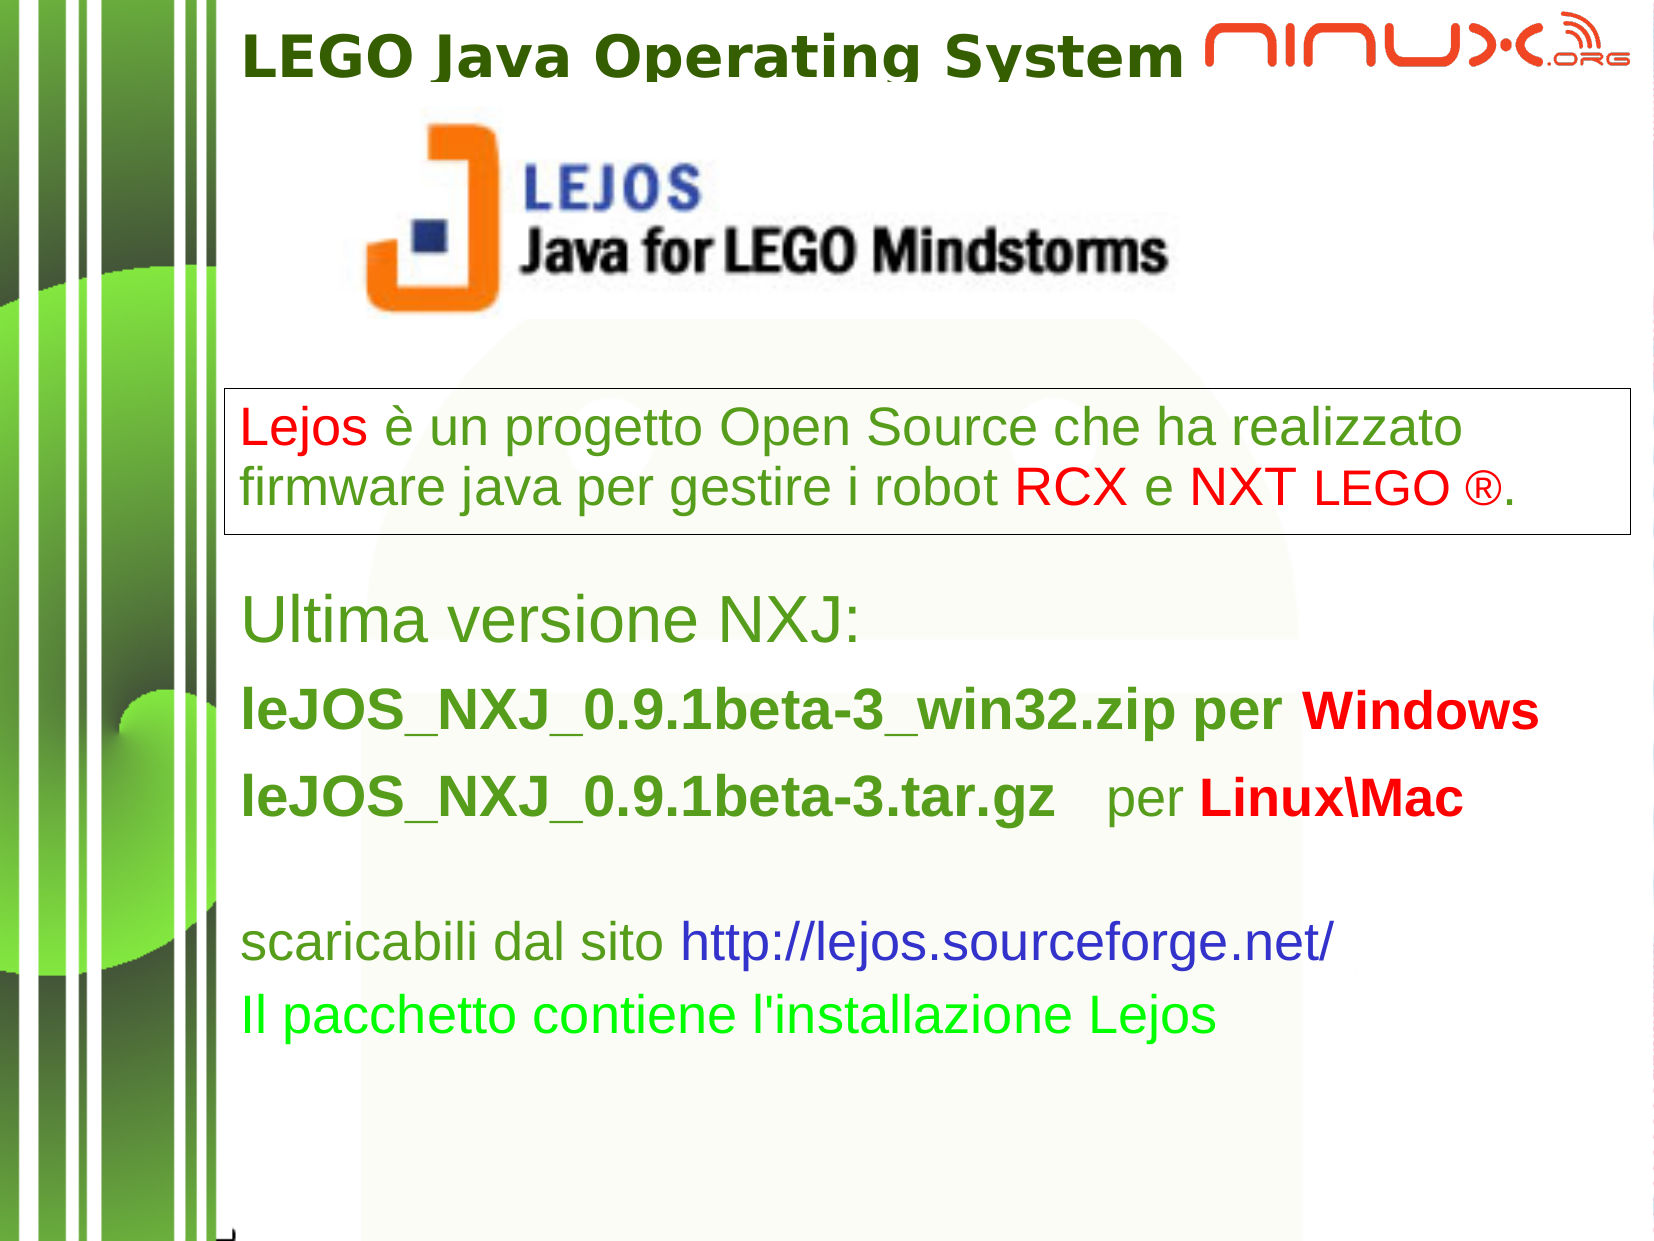

# LEGO Java Operating System
Lejos è un progetto Open Source che ha realizzato firmware java per gestire i robot RCX e NXT LEGO ®.
Ultima versione NXJ:
leJOS_NXJ_0.9.1beta-3_win32.zip per Windows
leJOS_NXJ_0.9.1beta-3.tar.gz per Linux\Mac
scaricabili dal sito http://lejos.sourceforge.net/
Il pacchetto contiene l'installazione Lejos